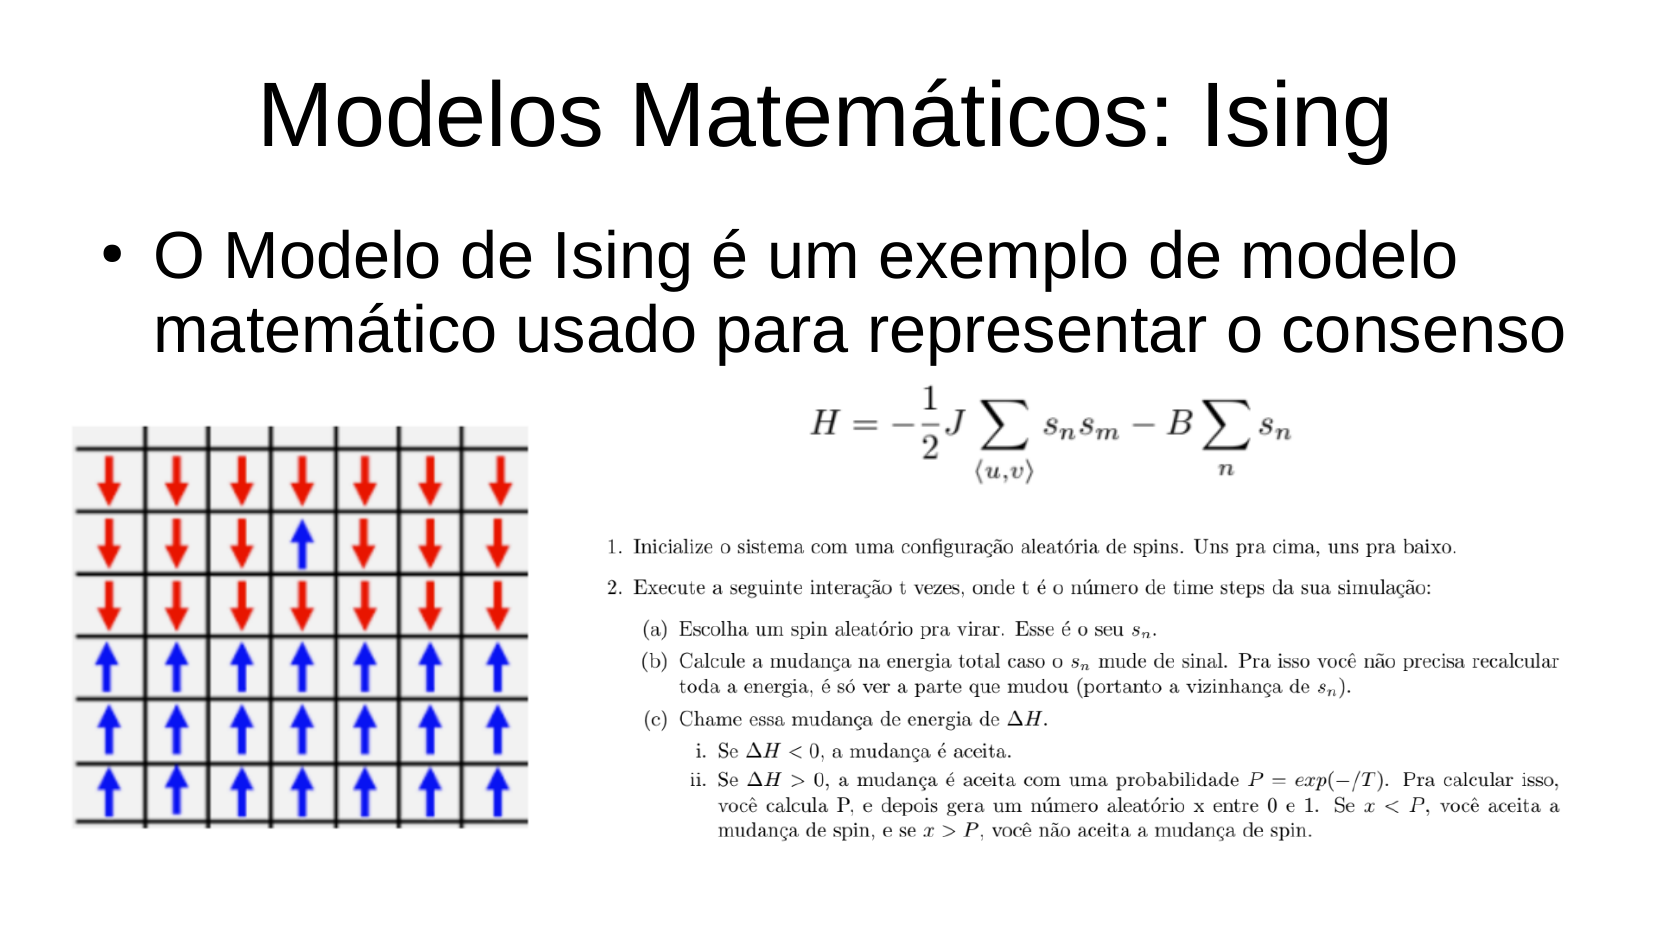

# Modelos Matemáticos: Ising
O Modelo de Ising é um exemplo de modelo matemático usado para representar o consenso